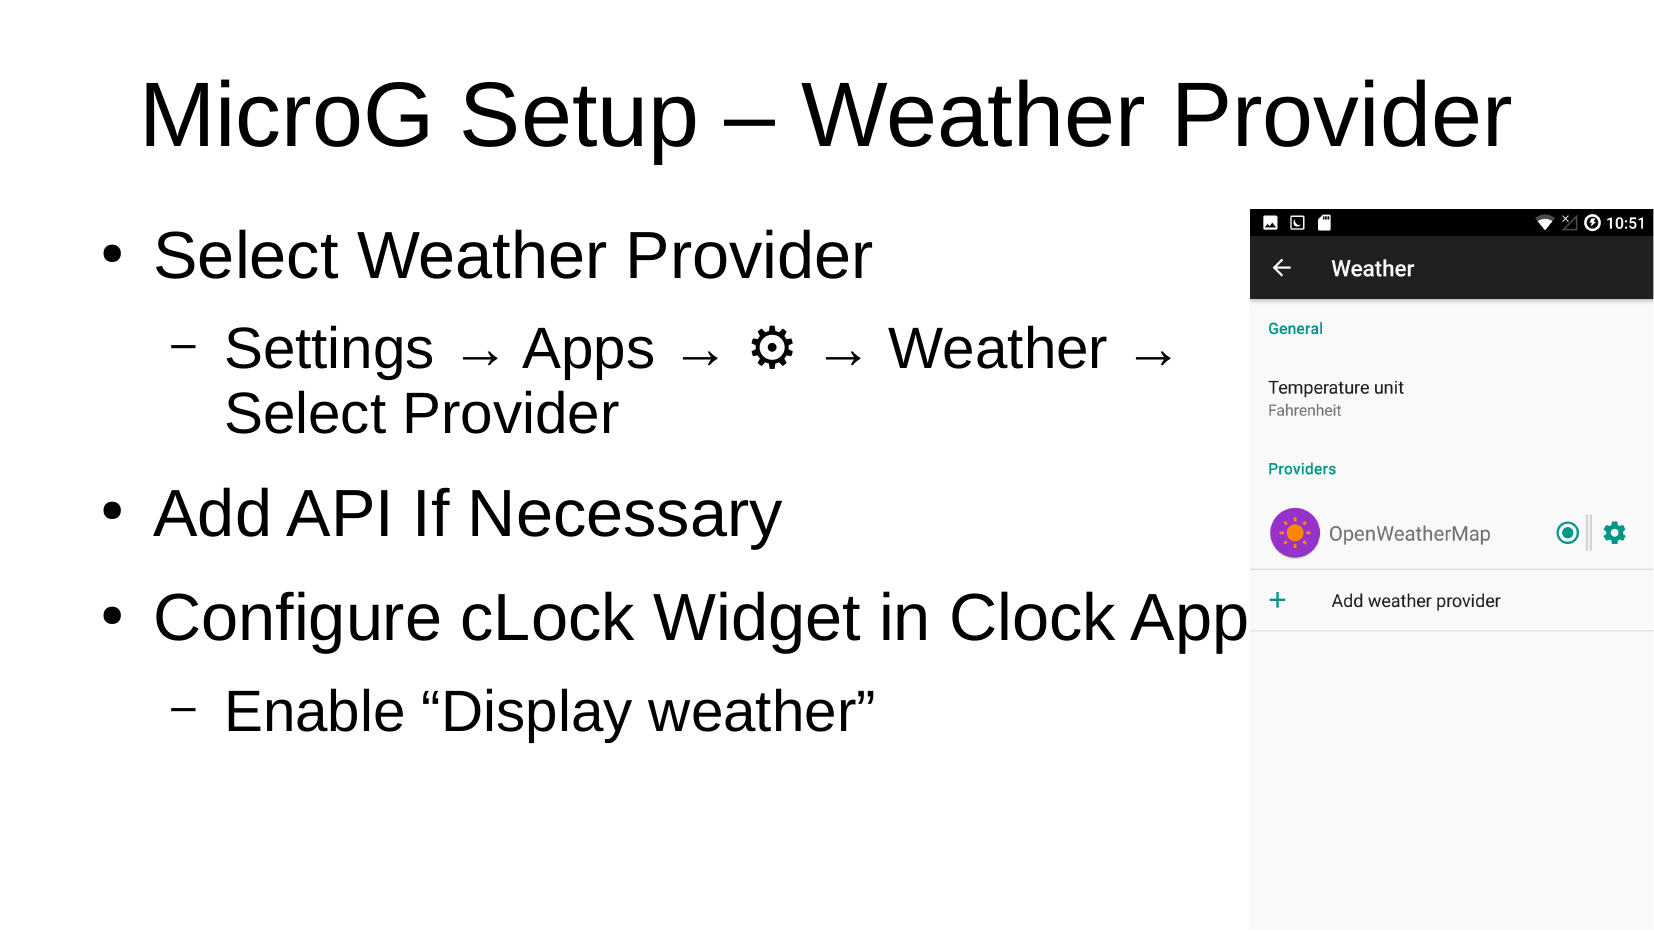

# MicroG Setup – Weather Provider
Select Weather Provider
Settings → Apps → ⚙ → Weather →
Select Provider
Add API If Necessary
Configure cLock Widget in Clock App
Enable “Display weather”